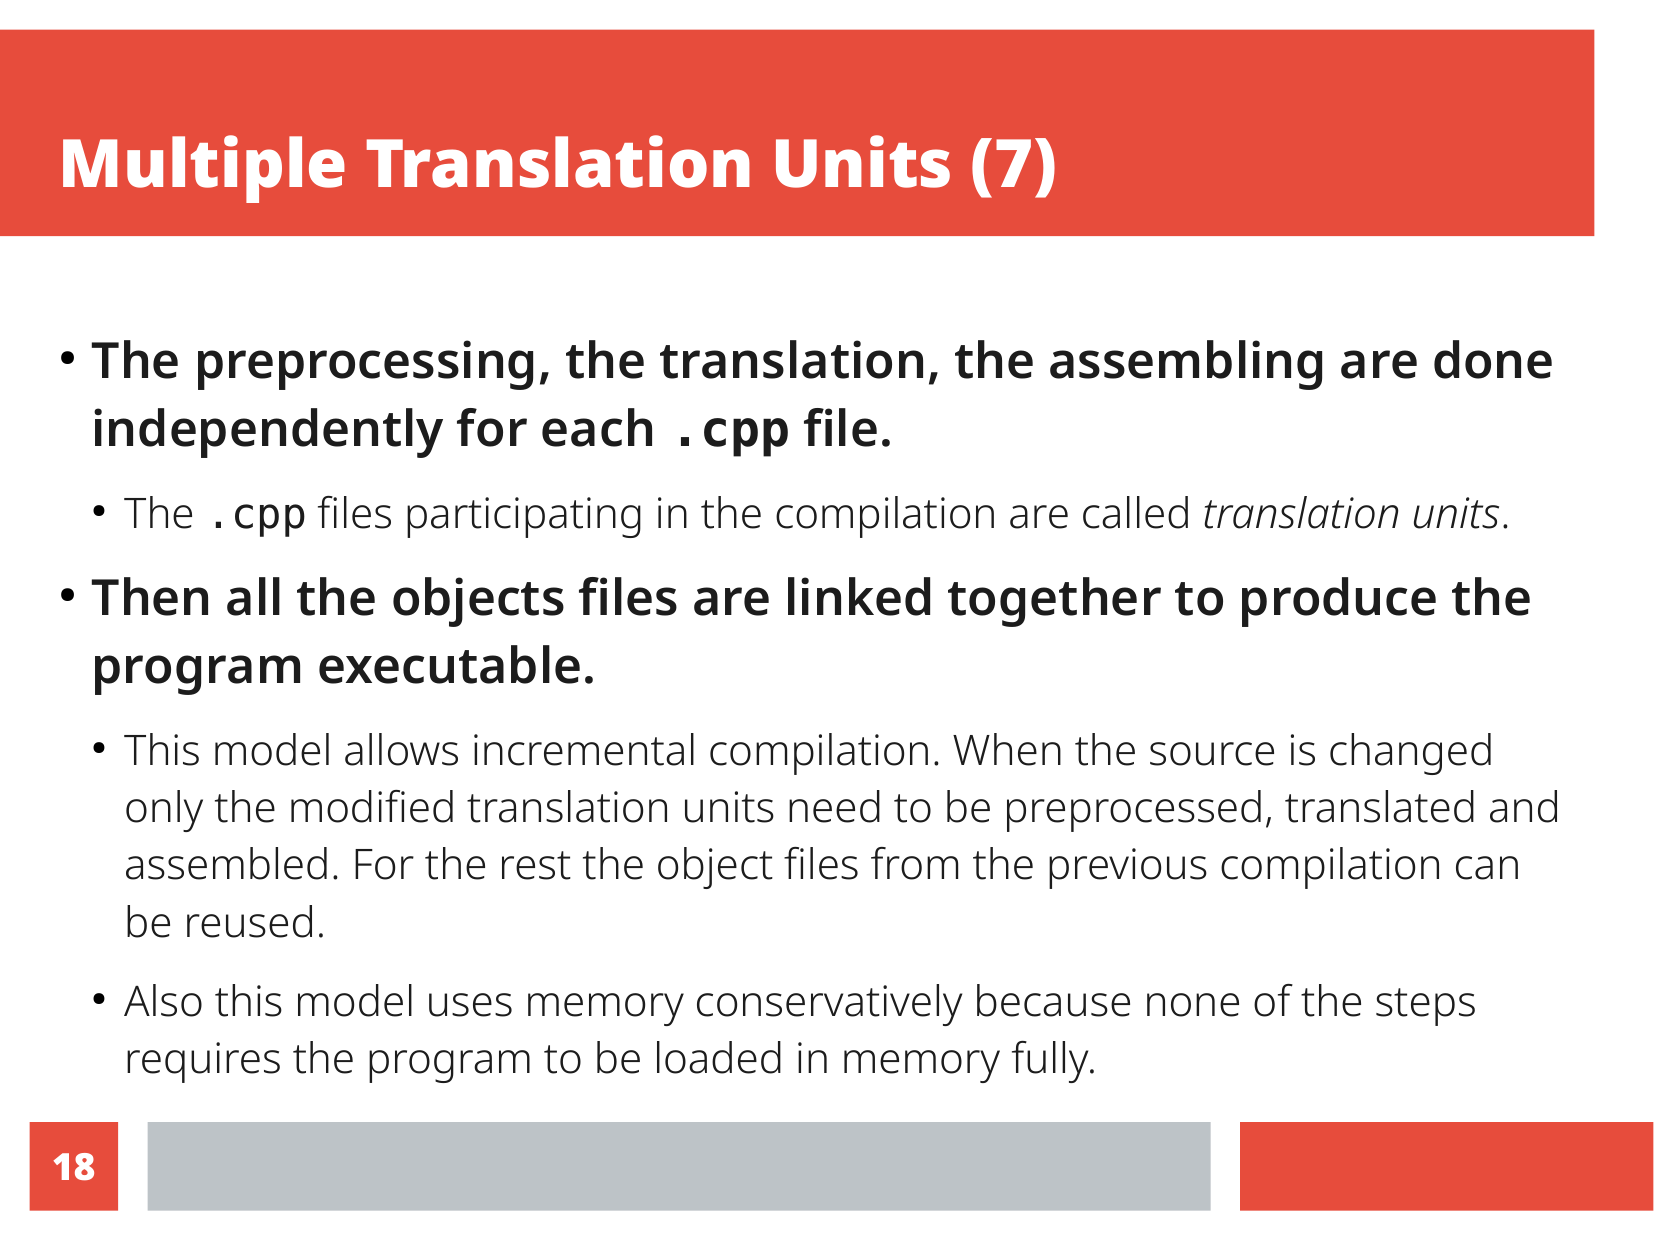

# Multiple Translation Units (7)
The preprocessing, the translation, the assembling are done independently for each .cpp file.
The .cpp files participating in the compilation are called translation units.
Then all the objects files are linked together to produce the program executable.
This model allows incremental compilation. When the source is changed only the modified translation units need to be preprocessed, translated and assembled. For the rest the object files from the previous compilation can be reused.
Also this model uses memory conservatively because none of the steps requires the program to be loaded in memory fully.
18